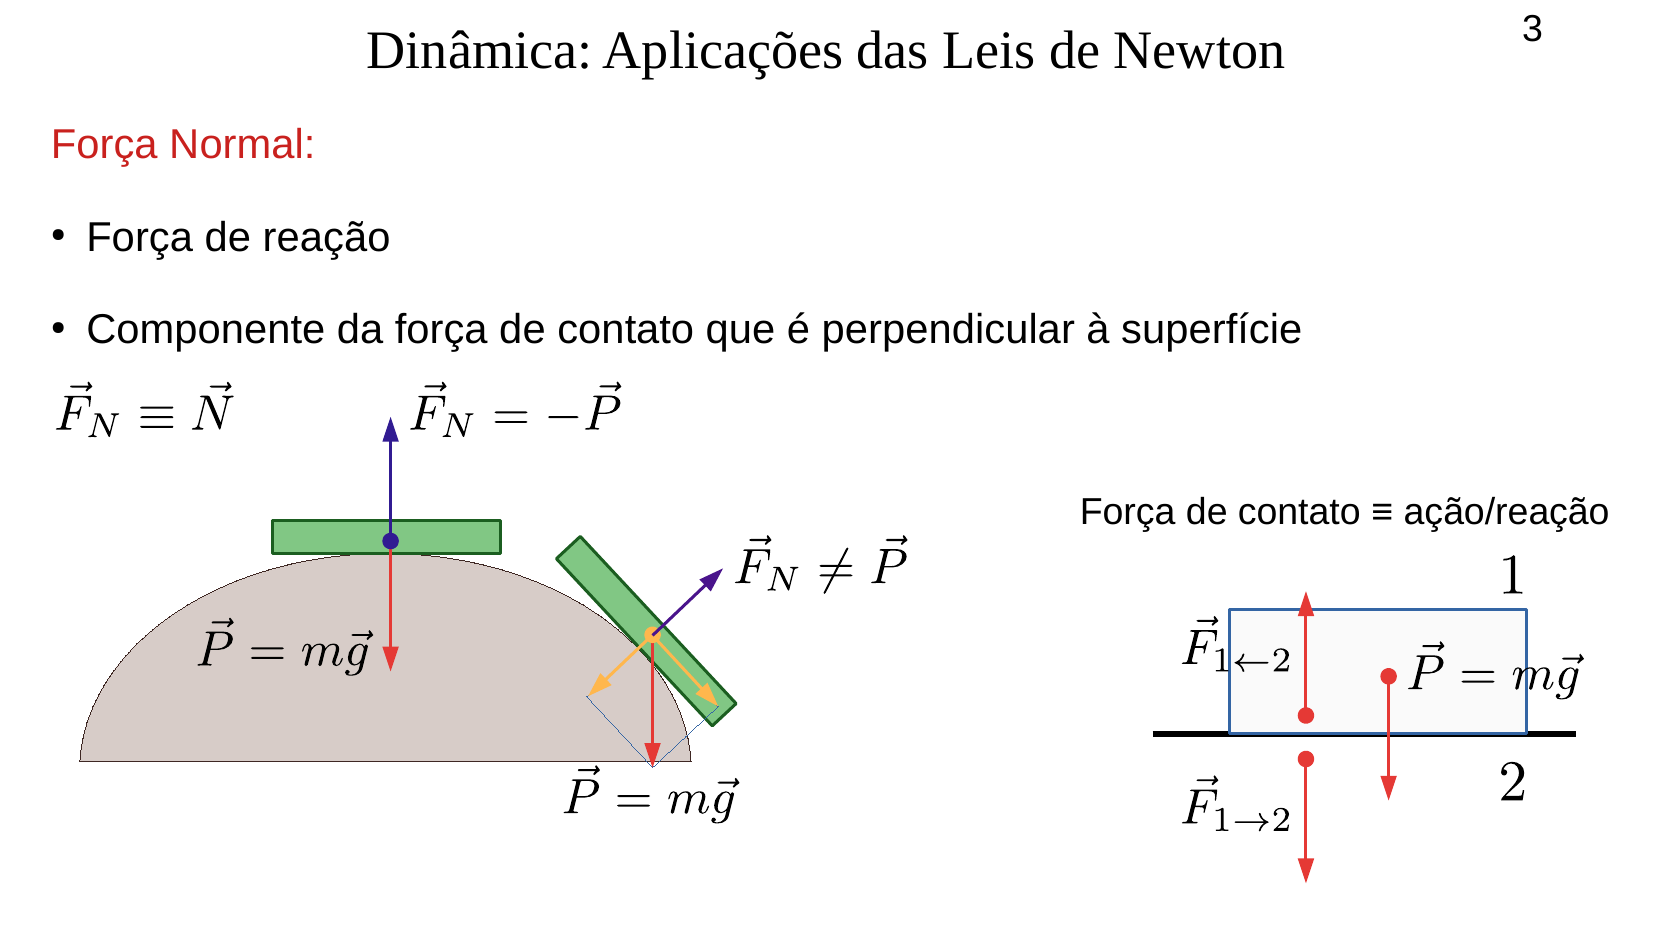

Dinâmica: Aplicações das Leis de Newton
Força Normal:
Força de reação
Componente da força de contato que é perpendicular à superfície
Força de contato ≡ ação/reação